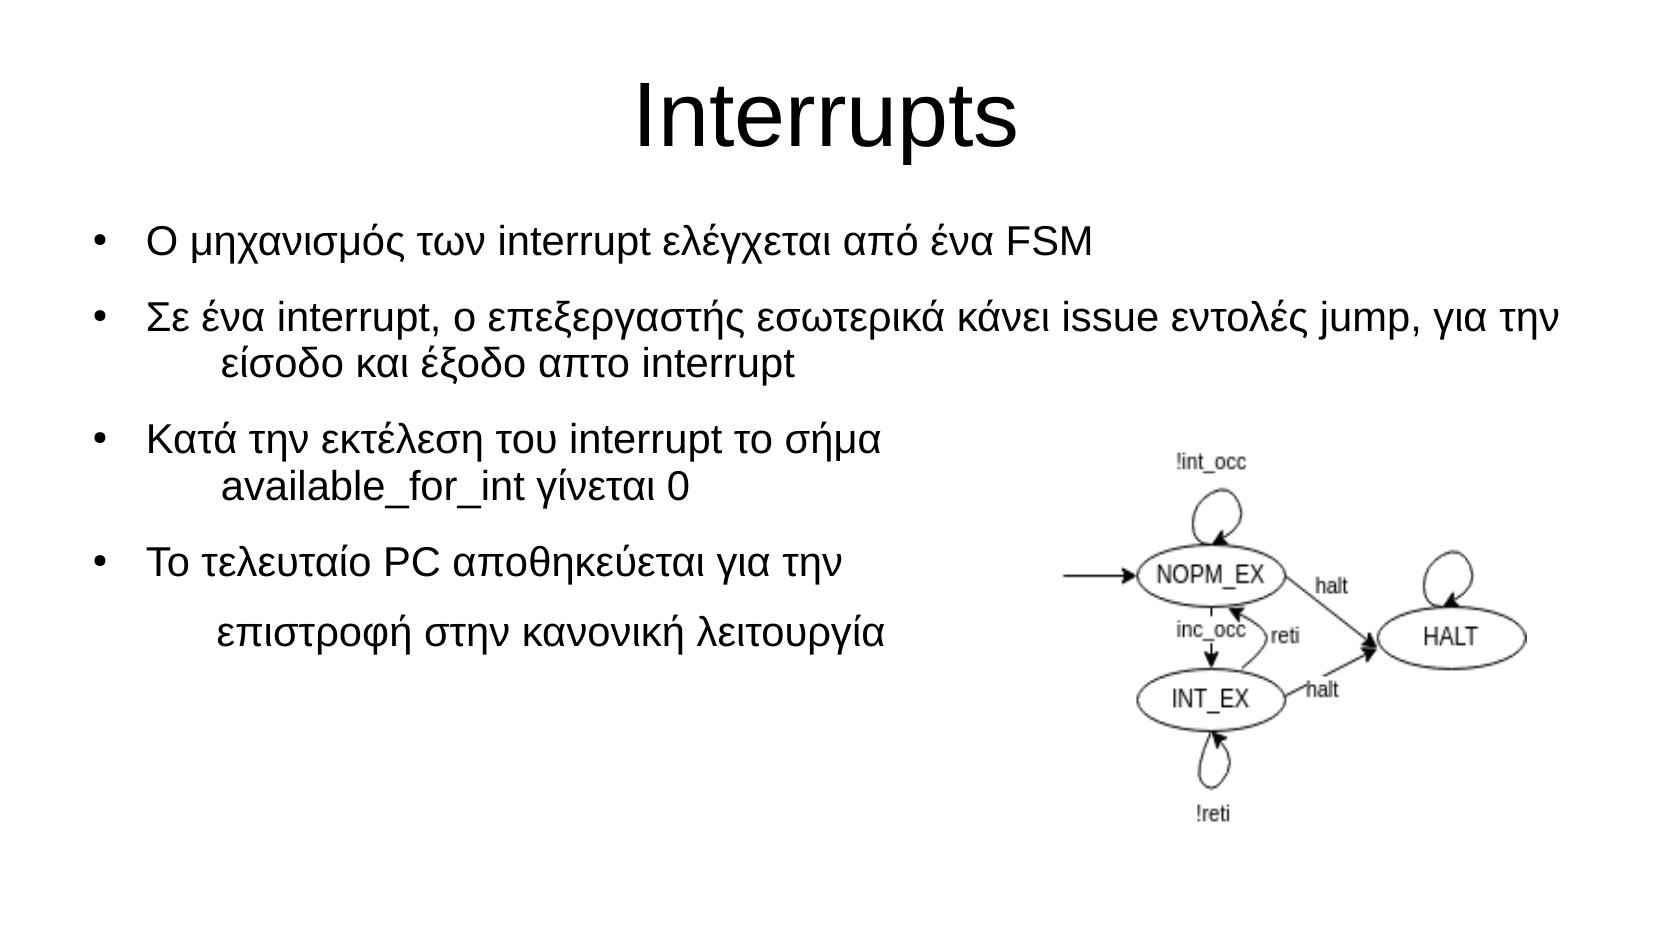

# Interrupts
Ο μηχανισμός των interrupt ελέγχεται από ένα FSM
Σε ένα interrupt, ο επεξεργαστής εσωτερικά κάνει issue εντολές jump, για την 	είσοδο και έξοδο απτο interrupt
Κατά την εκτέλεση του interrupt το σήμα
	available_for_int γίνεται 0
Το τελευταίο PC αποθηκεύεται για την
επιστροφή στην κανονική λειτουργία